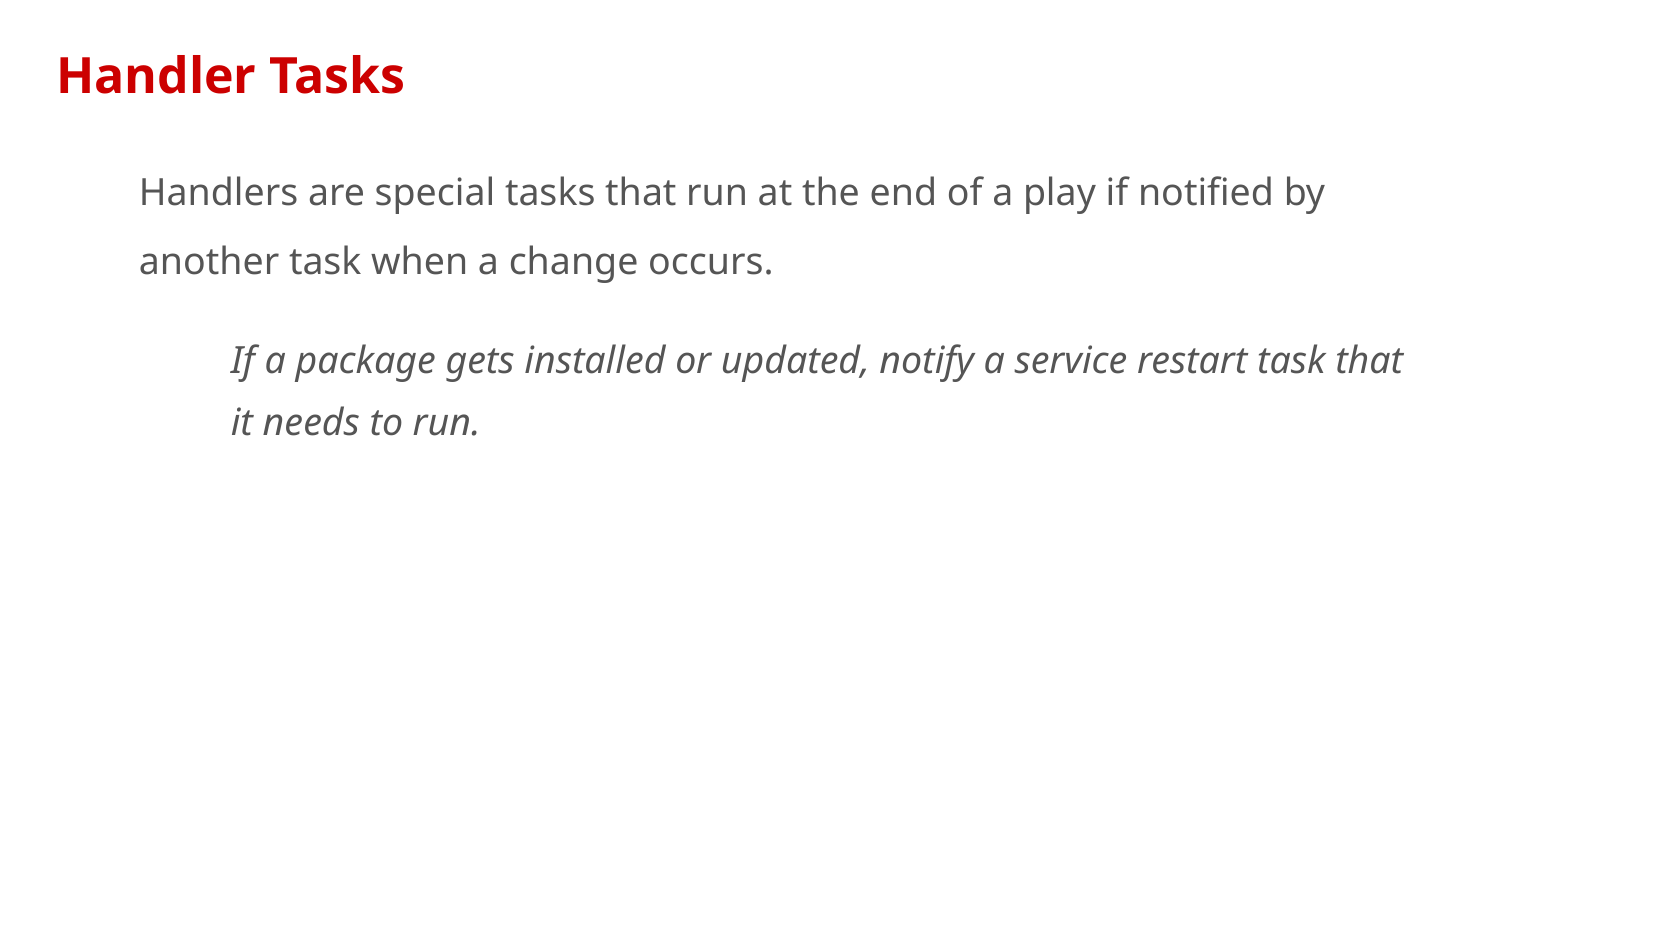

Handler Tasks
Handlers are special tasks that run at the end of a play if notiﬁed by
another task when a change occurs.
If a package gets installed or updated, notify a service restart task that
it needs to run.